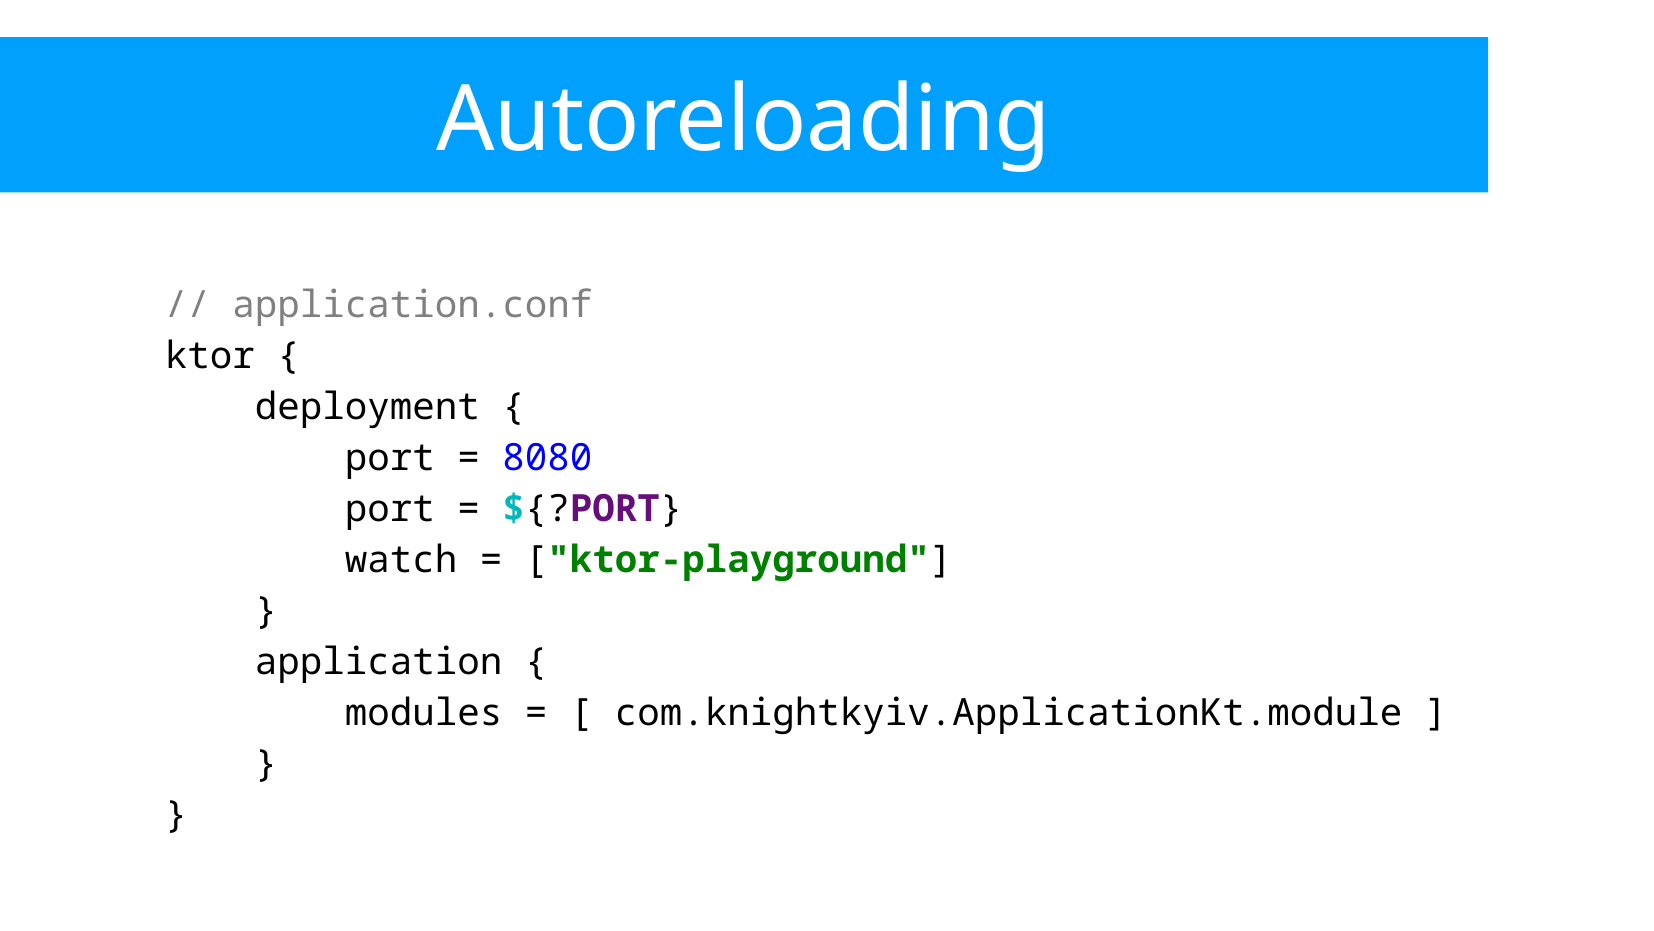

# Autoreloading
// application.conf
ktor {
 deployment {
 port = 8080
 port = ${?PORT}
 watch = ["ktor-playground"]
 }
 application {
 modules = [ com.knightkyiv.ApplicationKt.module ]
 }
}